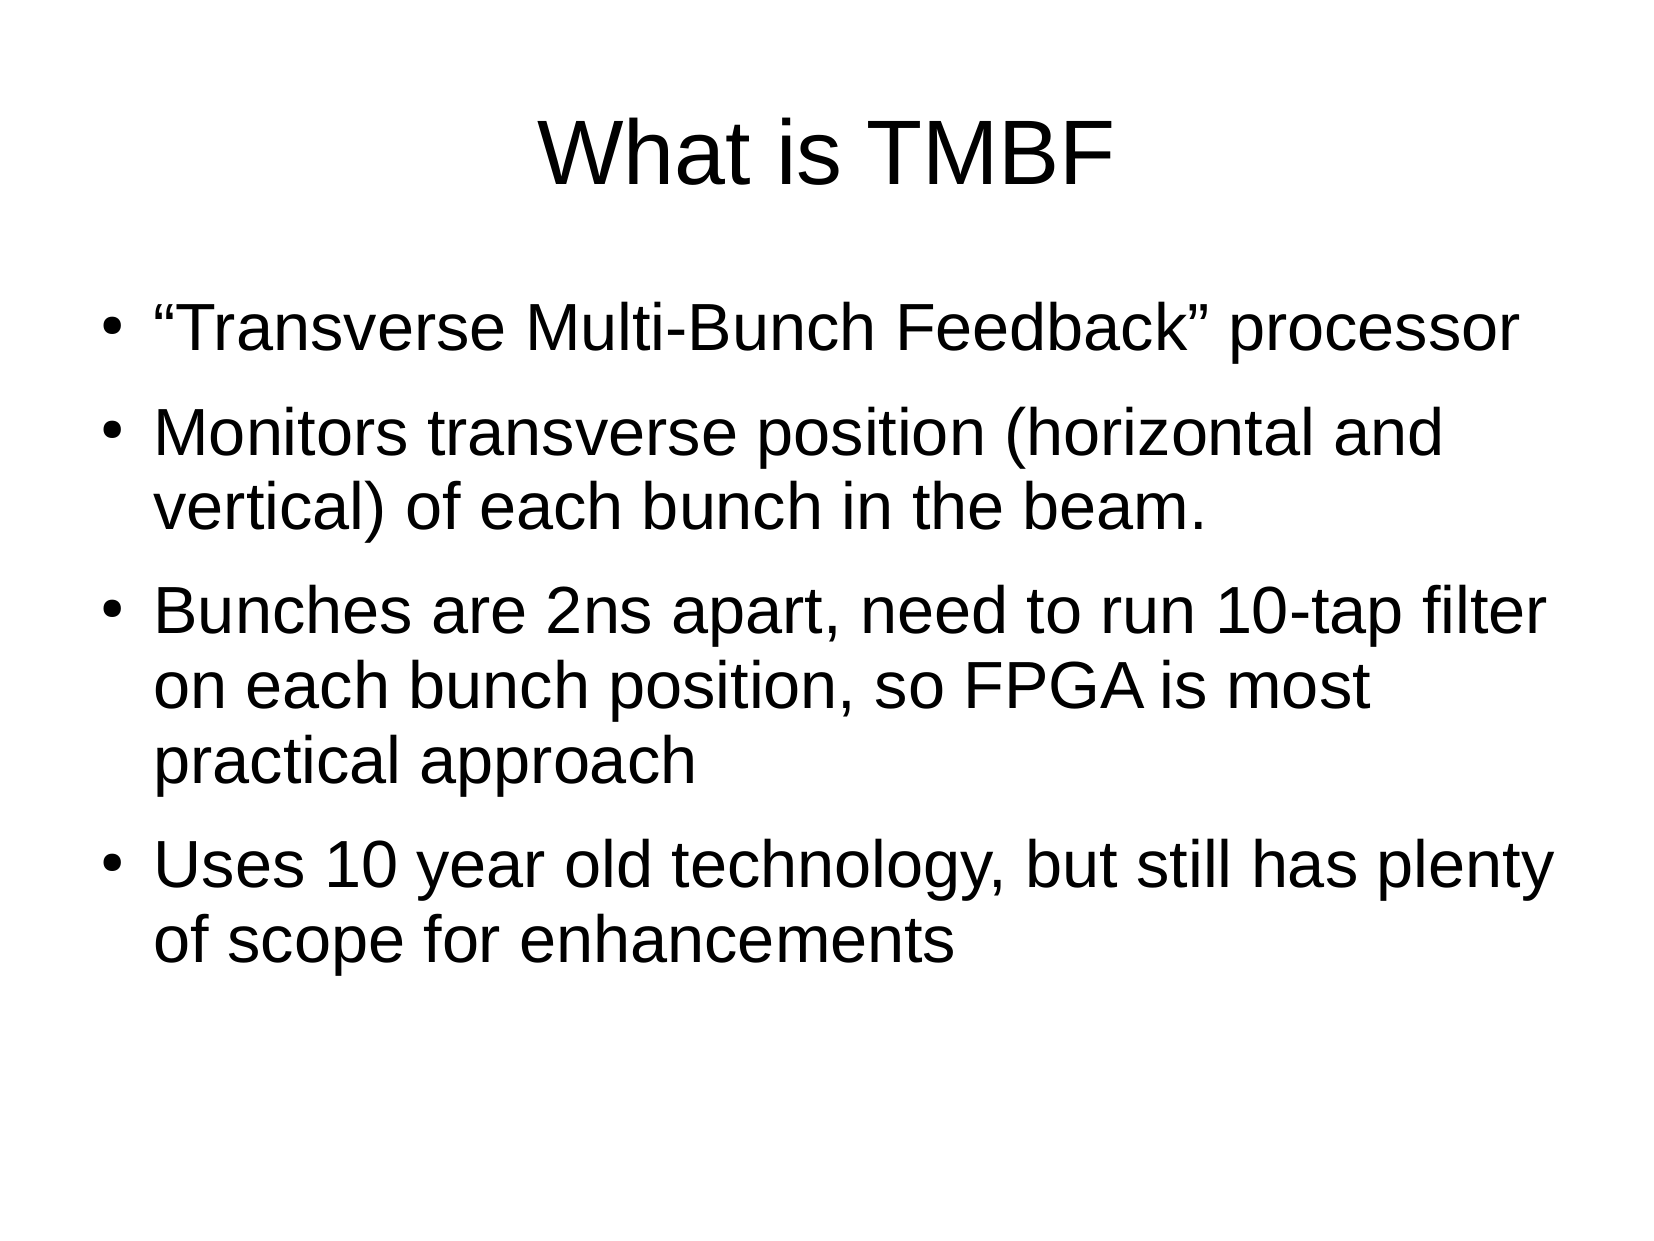

# What is TMBF
“Transverse Multi-Bunch Feedback” processor
Monitors transverse position (horizontal and vertical) of each bunch in the beam.
Bunches are 2ns apart, need to run 10-tap filter on each bunch position, so FPGA is most practical approach
Uses 10 year old technology, but still has plenty of scope for enhancements